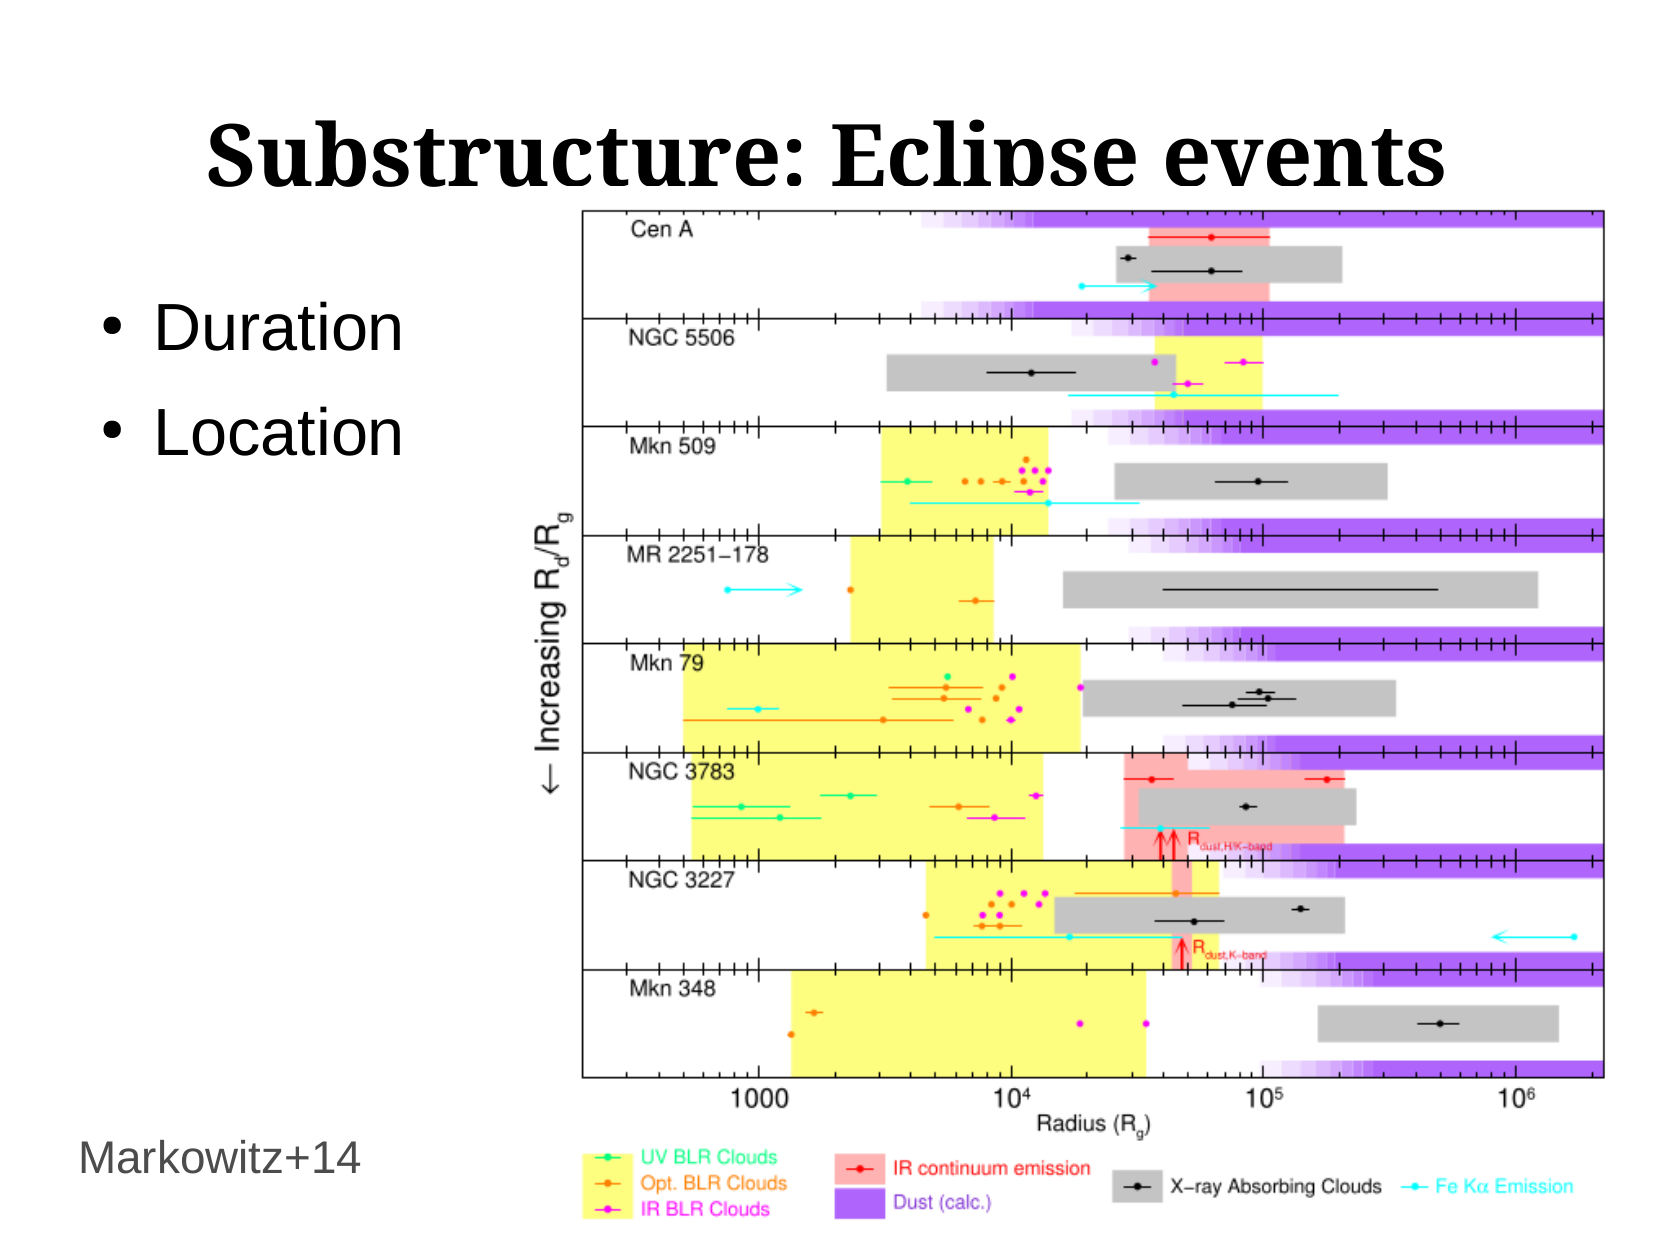

# Substructure: Eclipse events
Duration
Location
Markowitz+14